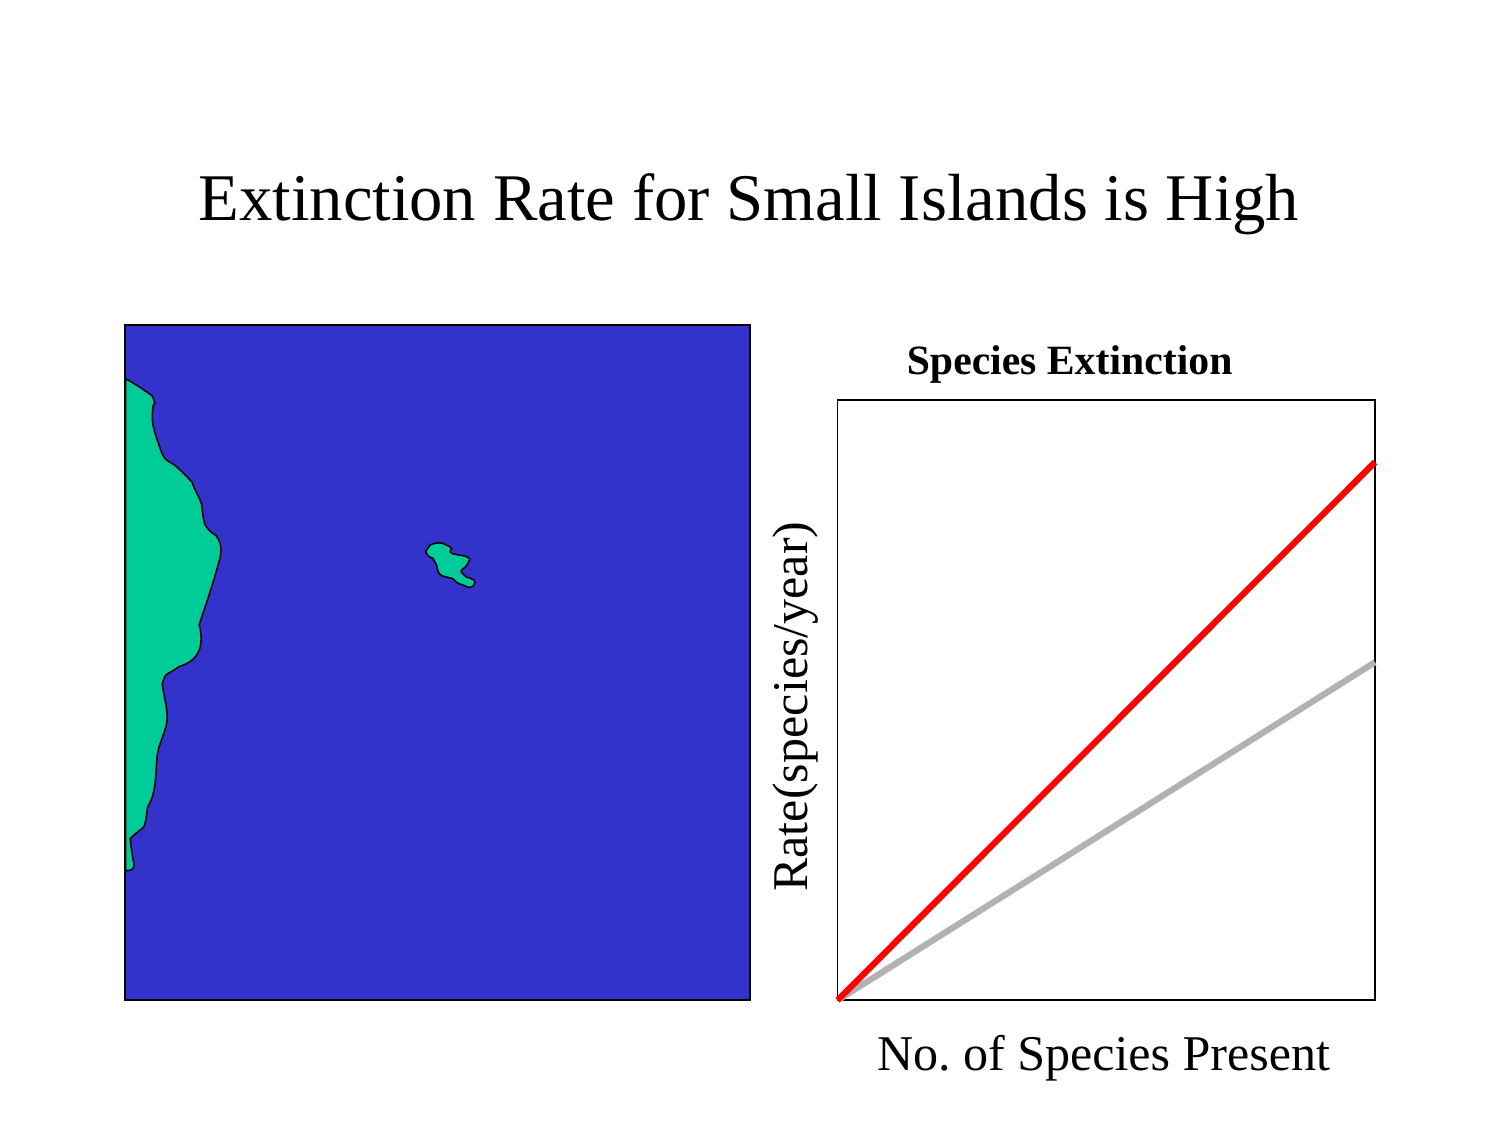

# Extinction Rate for Small Islands is High
Species Extinction
Rate(species/year)
No. of Species Present